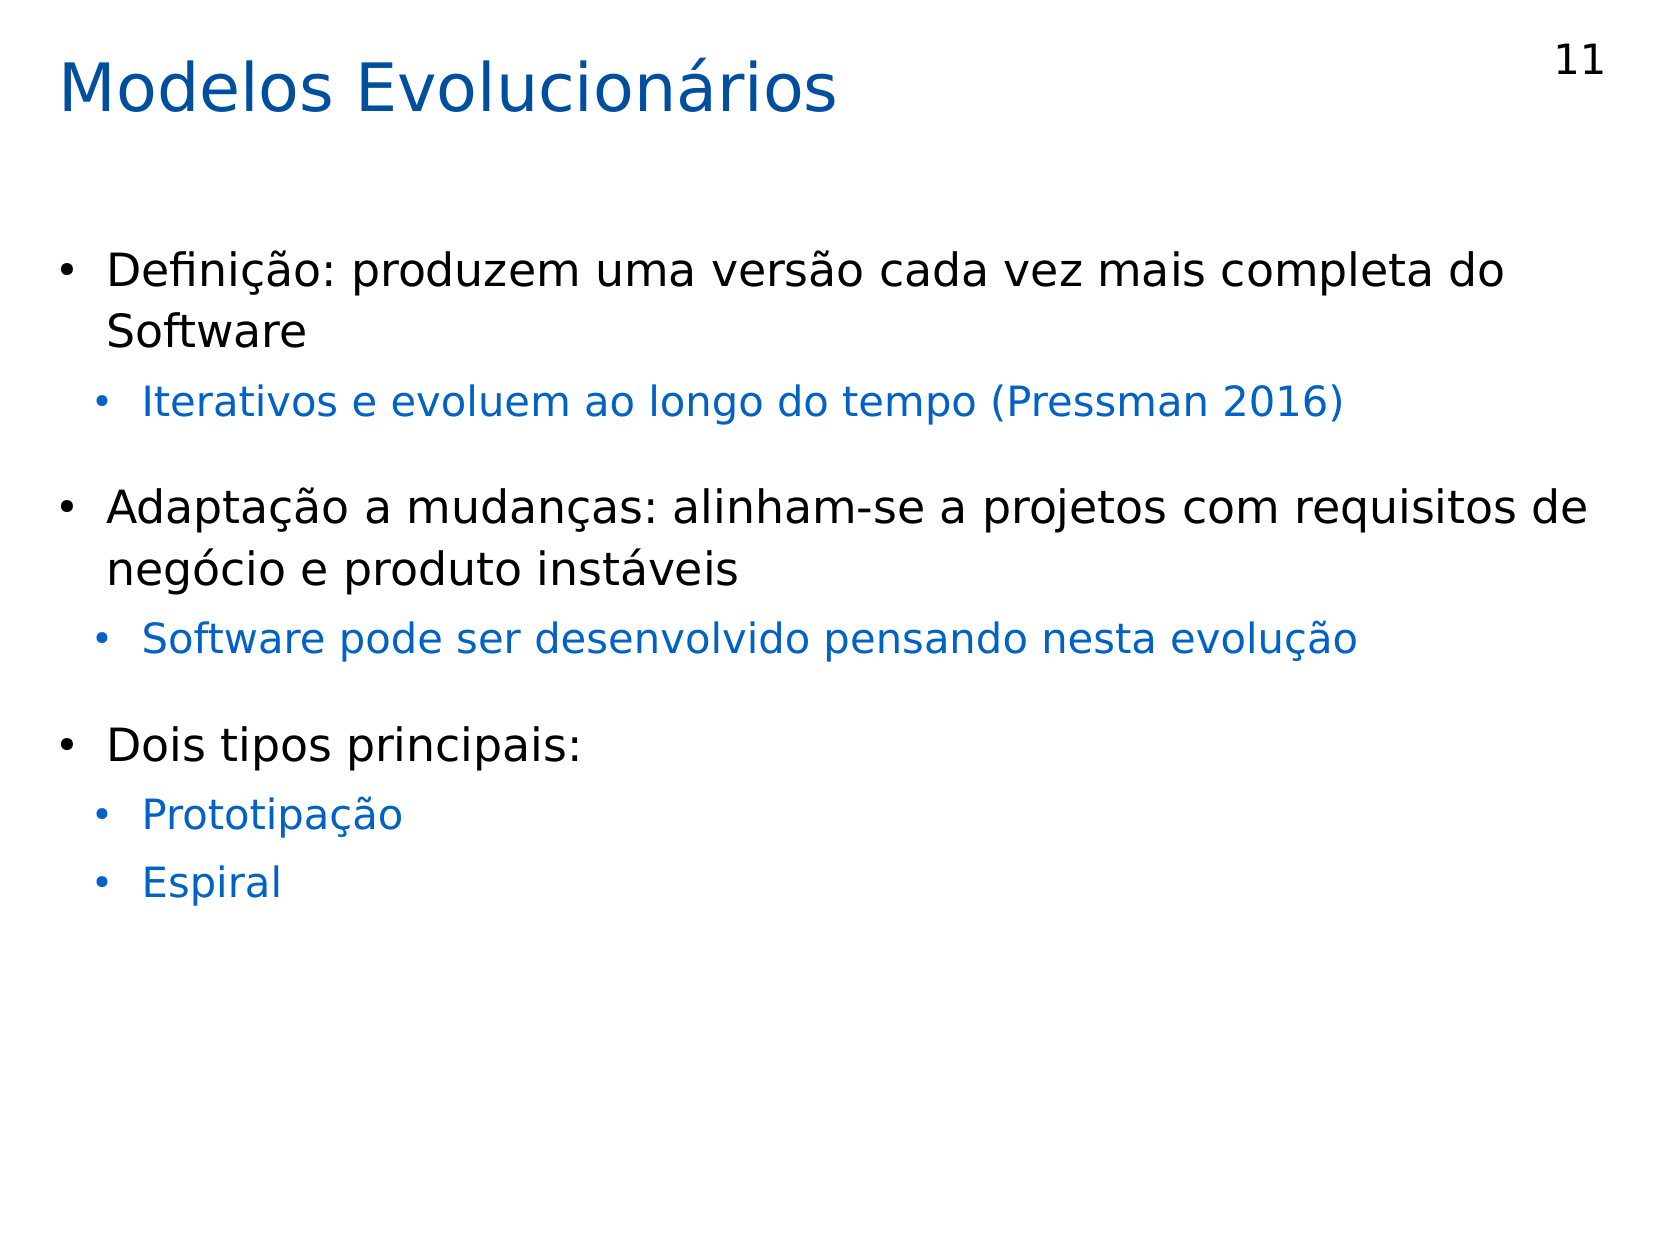

# Modelos Evolucionários
11
Definição: produzem uma versão cada vez mais completa do Software
Iterativos e evoluem ao longo do tempo (Pressman 2016)
Adaptação a mudanças: alinham-se a projetos com requisitos de negócio e produto instáveis
Software pode ser desenvolvido pensando nesta evolução
Dois tipos principais:
Prototipação
Espiral